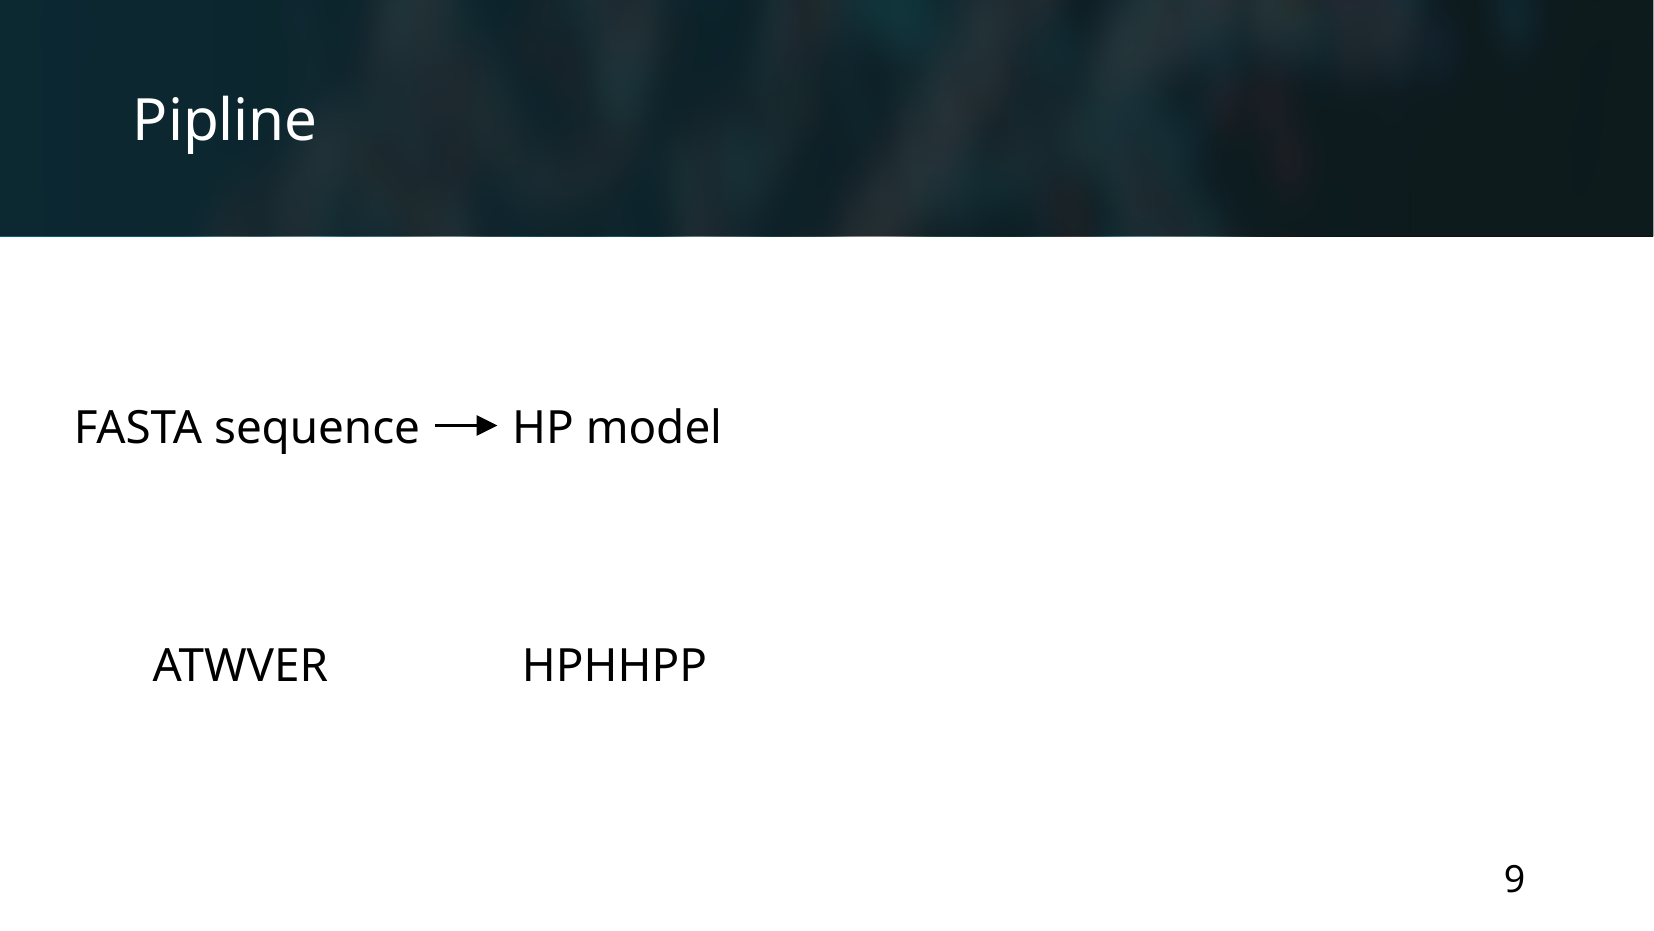

Pipline
FASTA sequence
HP model
ATWVER
HPHHPP